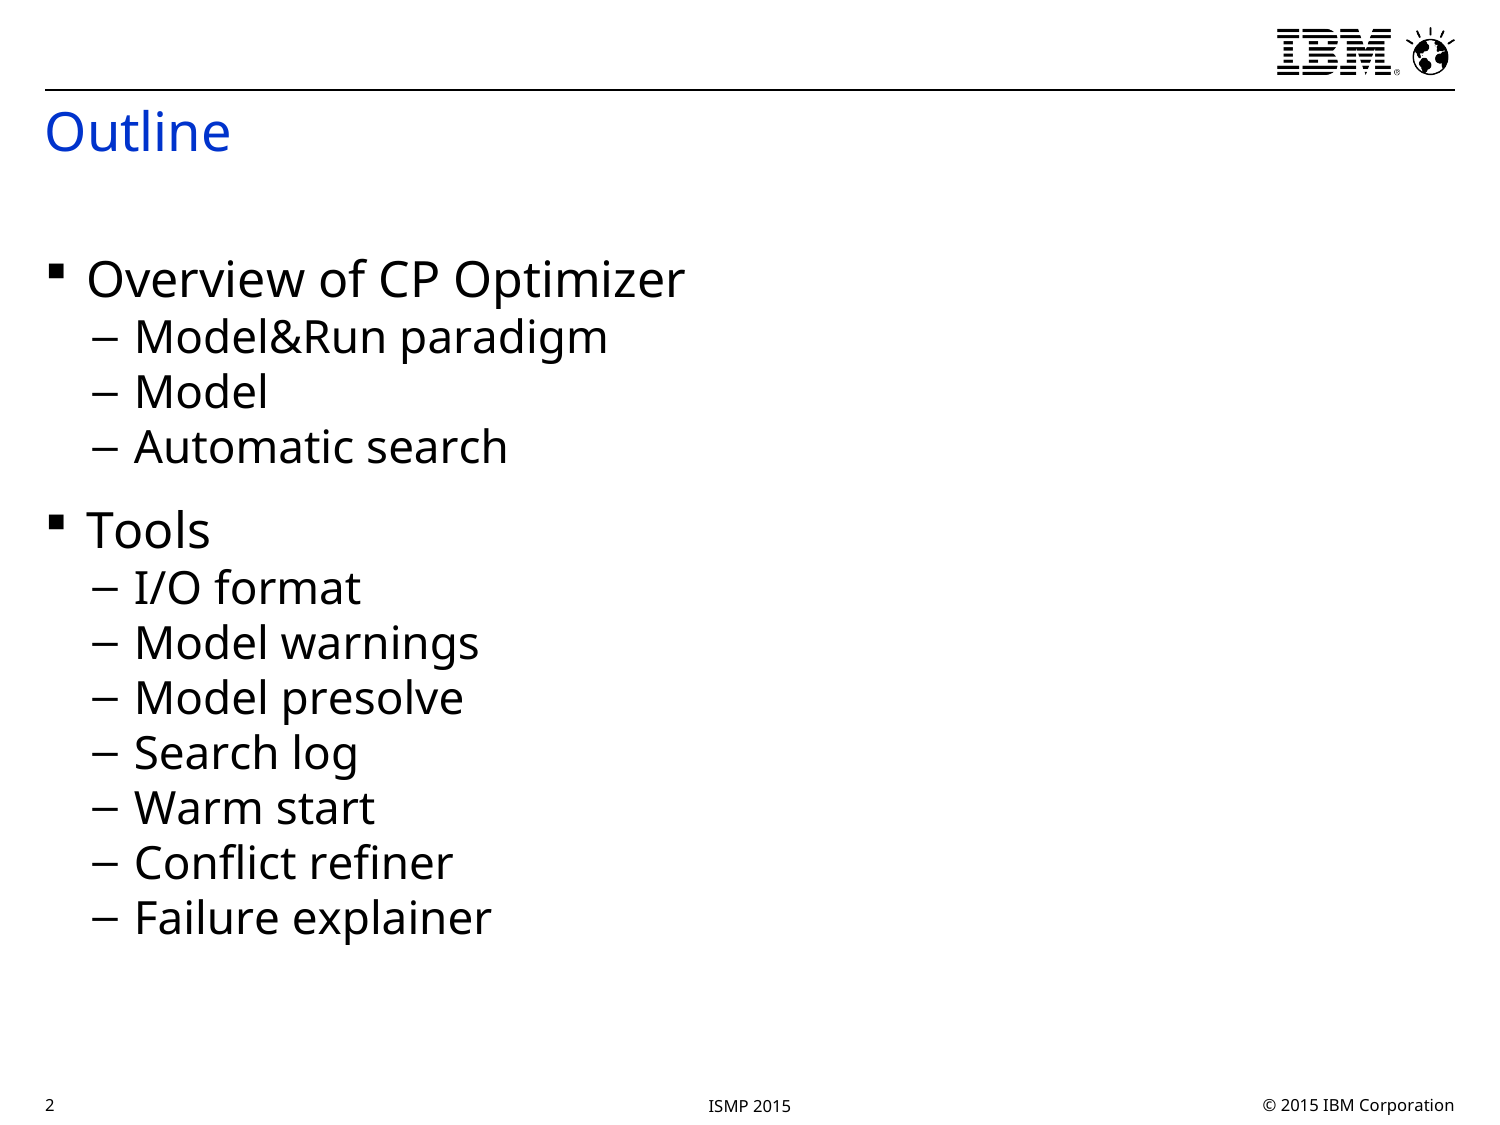

# Outline
Overview of CP Optimizer
Model&Run paradigm
Model
Automatic search
Tools
I/O format
Model warnings
Model presolve
Search log
Warm start
Conflict refiner
Failure explainer
2